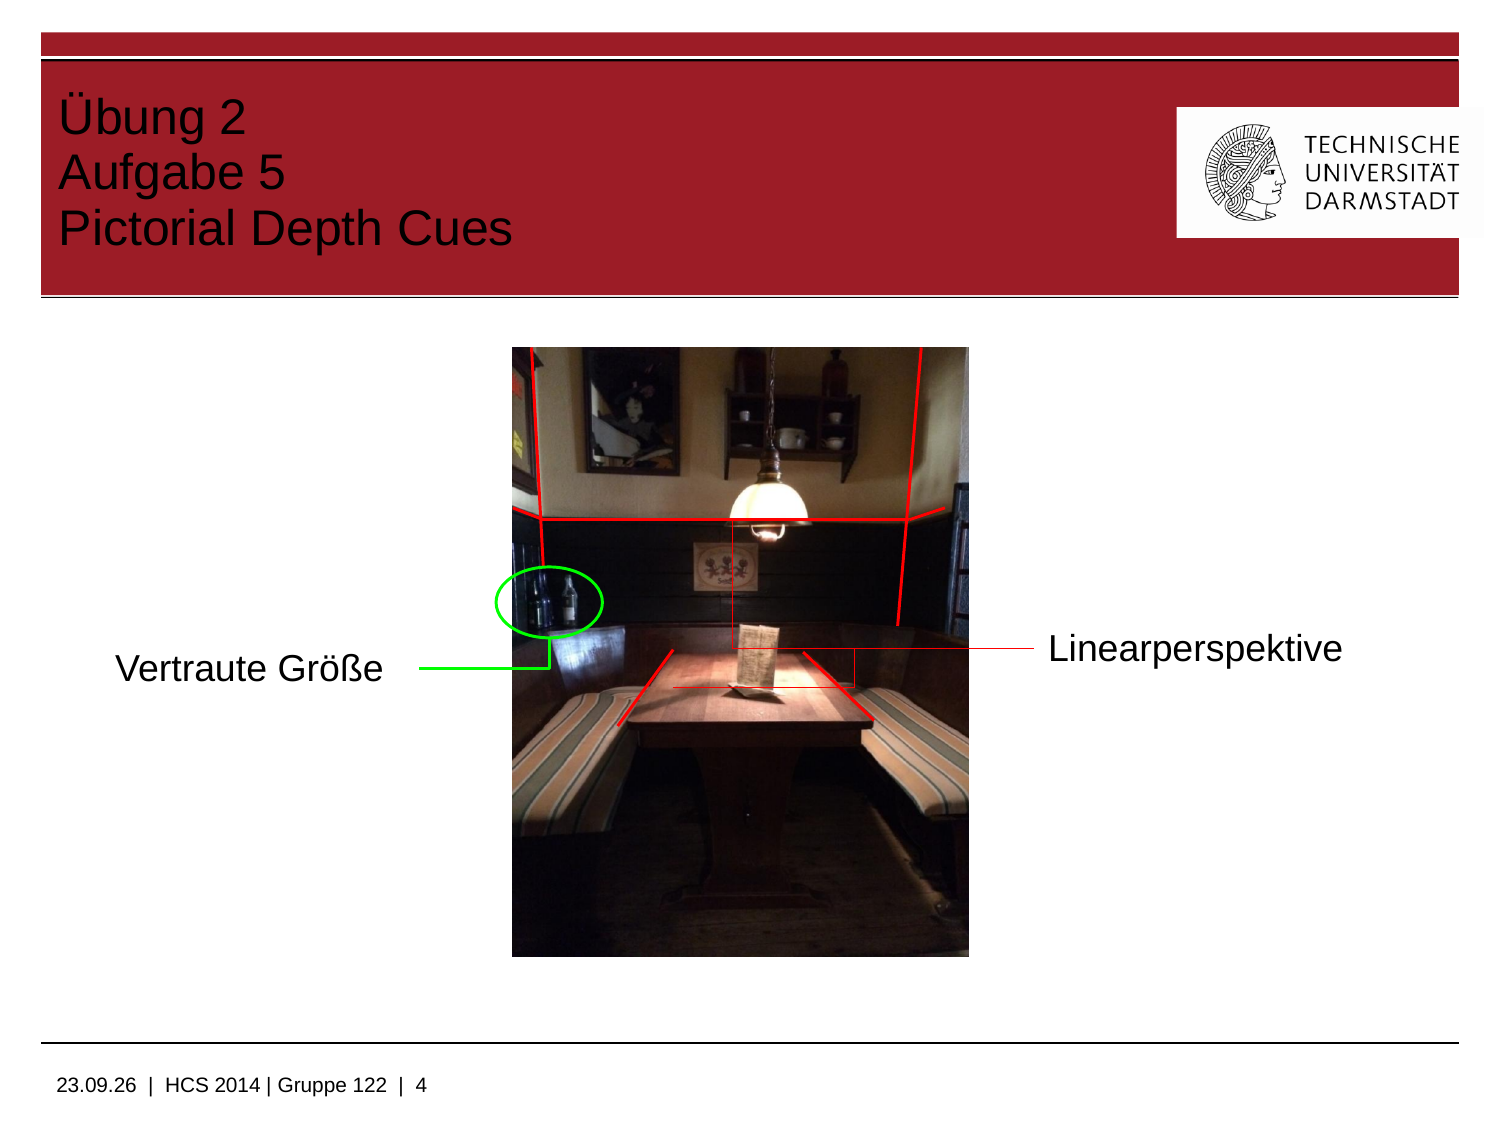

# Übung 2 Aufgabe 5 Pictorial Depth Cues
Linearperspektive
Vertraute Größe